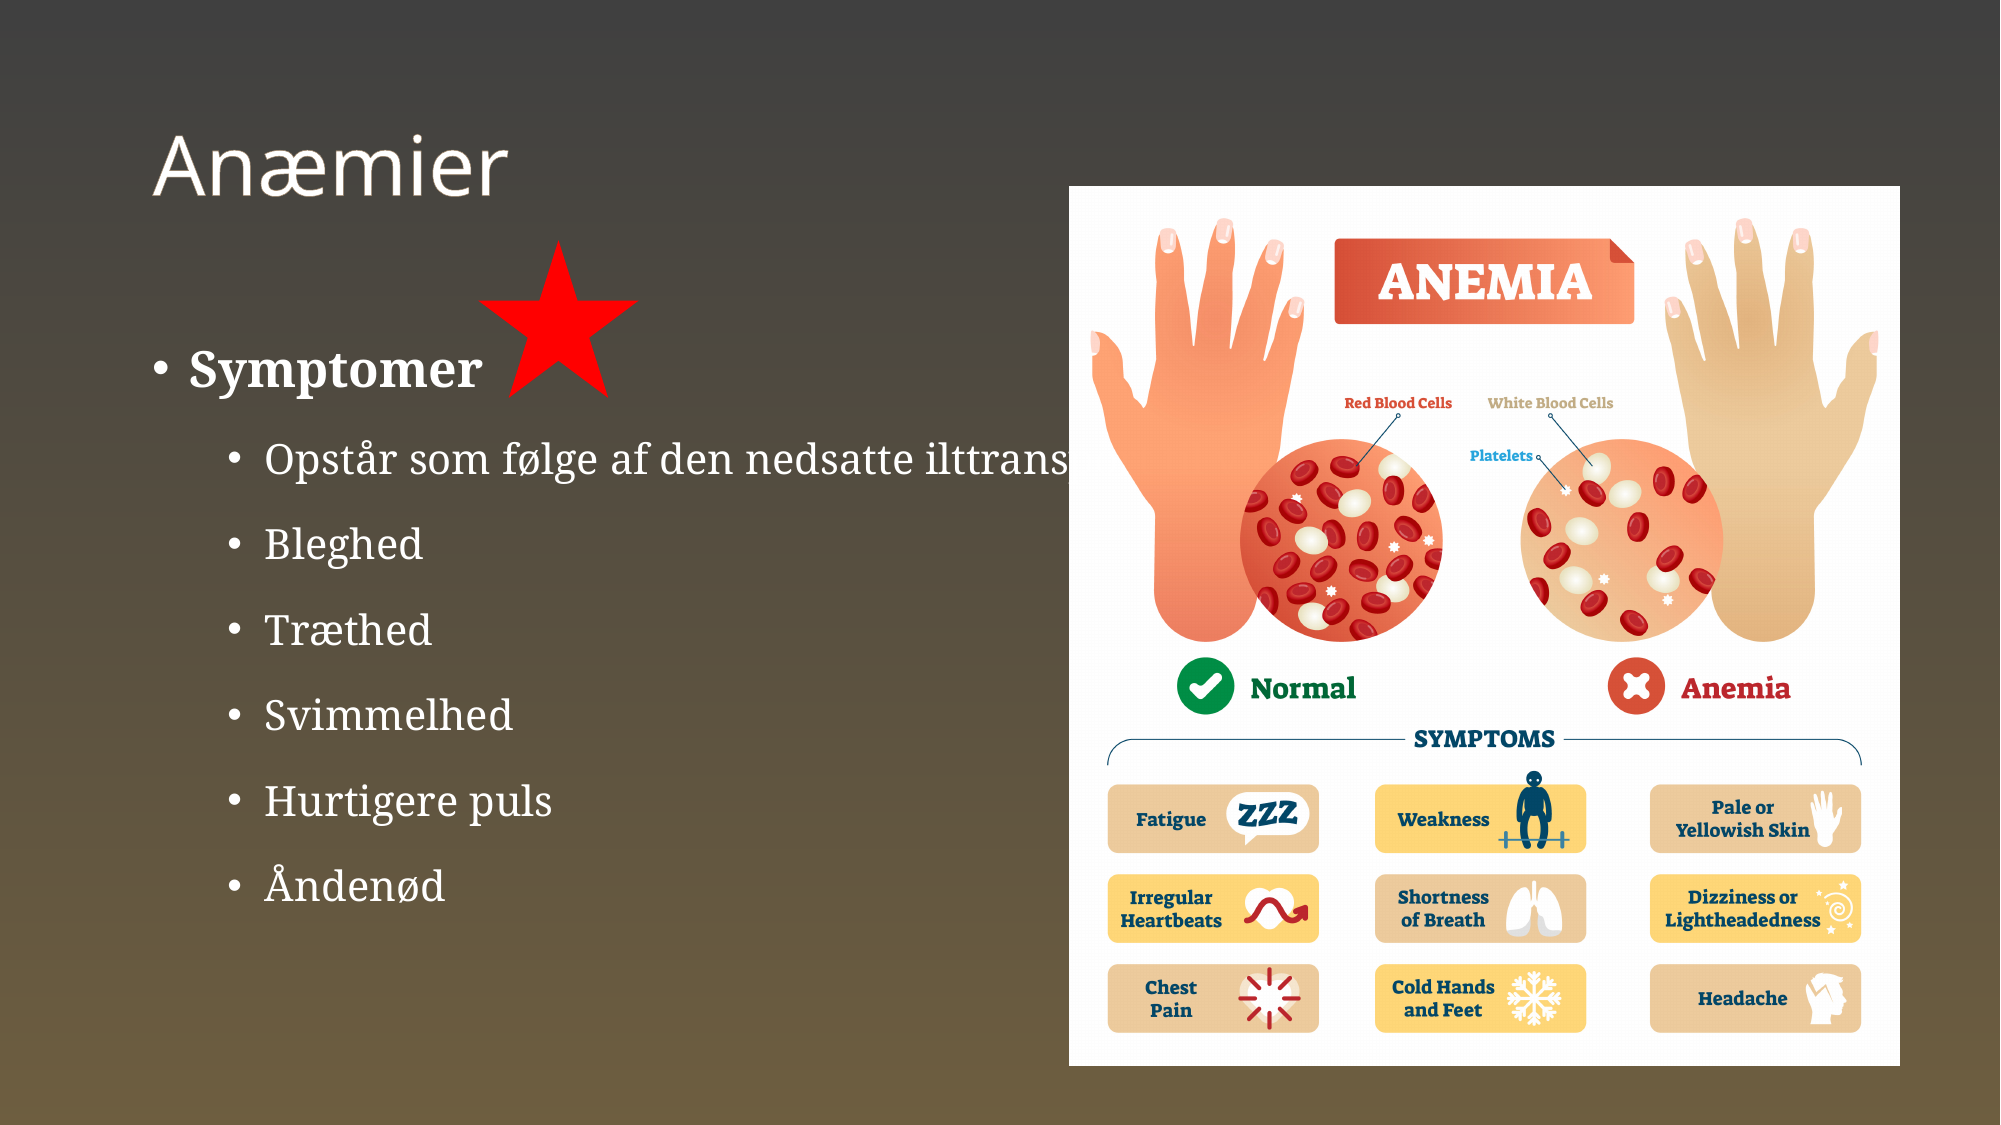

# Anæmier
Symptomer
Opstår som følge af den nedsatte ilttransport til vævet
Bleghed
Træthed
Svimmelhed
Hurtigere puls
Åndenød